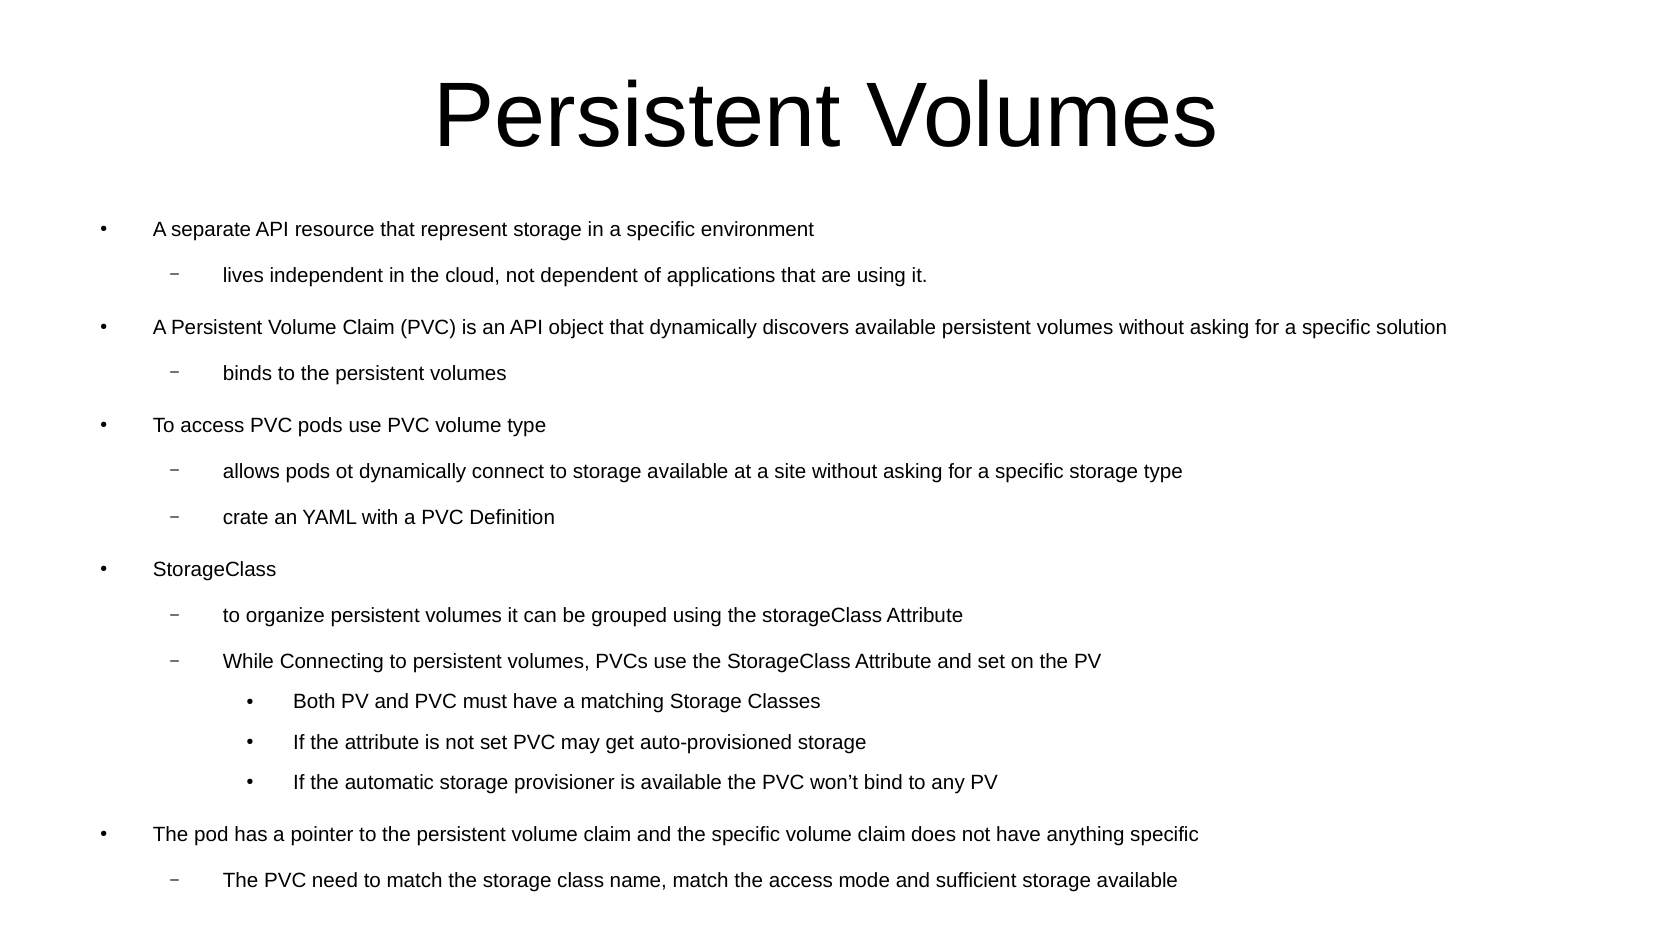

# Persistent Volumes
A separate API resource that represent storage in a specific environment
lives independent in the cloud, not dependent of applications that are using it.
A Persistent Volume Claim (PVC) is an API object that dynamically discovers available persistent volumes without asking for a specific solution
binds to the persistent volumes
To access PVC pods use PVC volume type
allows pods ot dynamically connect to storage available at a site without asking for a specific storage type
crate an YAML with a PVC Definition
StorageClass
to organize persistent volumes it can be grouped using the storageClass Attribute
While Connecting to persistent volumes, PVCs use the StorageClass Attribute and set on the PV
Both PV and PVC must have a matching Storage Classes
If the attribute is not set PVC may get auto-provisioned storage
If the automatic storage provisioner is available the PVC won’t bind to any PV
The pod has a pointer to the persistent volume claim and the specific volume claim does not have anything specific
The PVC need to match the storage class name, match the access mode and sufficient storage available